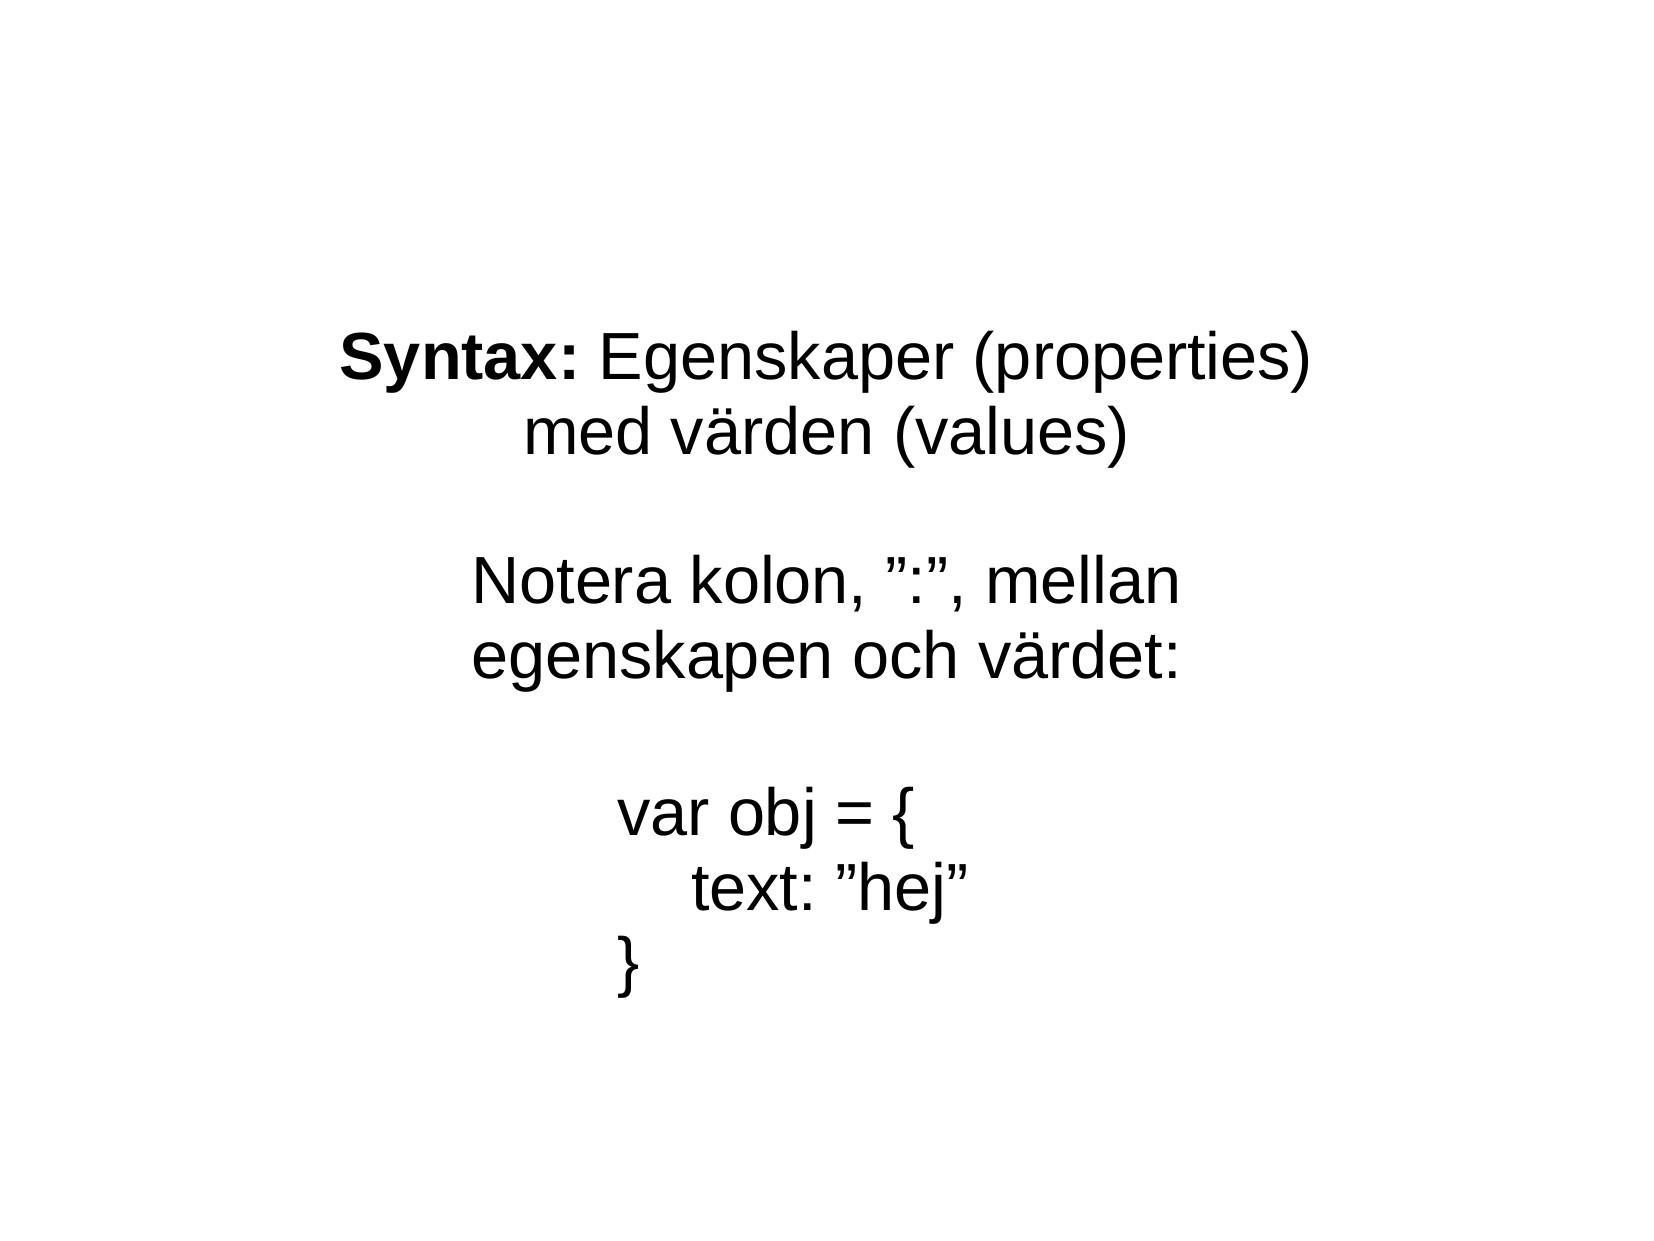

# Syntax: Egenskaper (properties) med värden (values)
Notera kolon, ”:”, mellan egenskapen och värdet:
var obj = {
	text: ”hej”
}